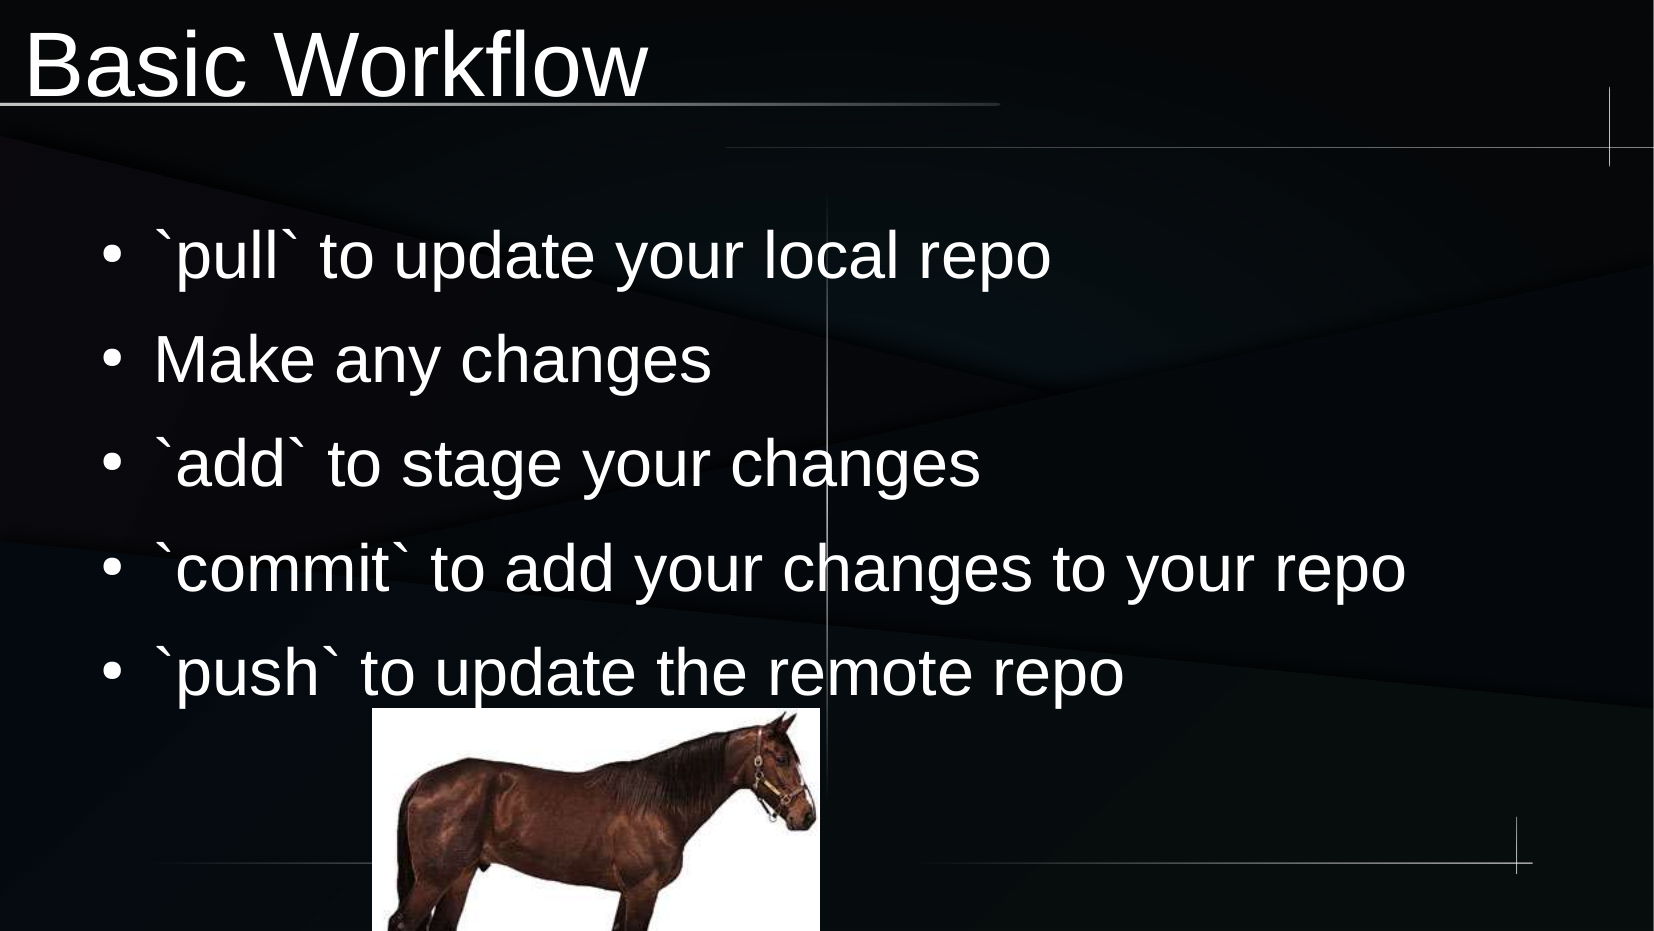

# Basic Workflow
`pull` to update your local repo
Make any changes
`add` to stage your changes
`commit` to add your changes to your repo
`push` to update the remote repo